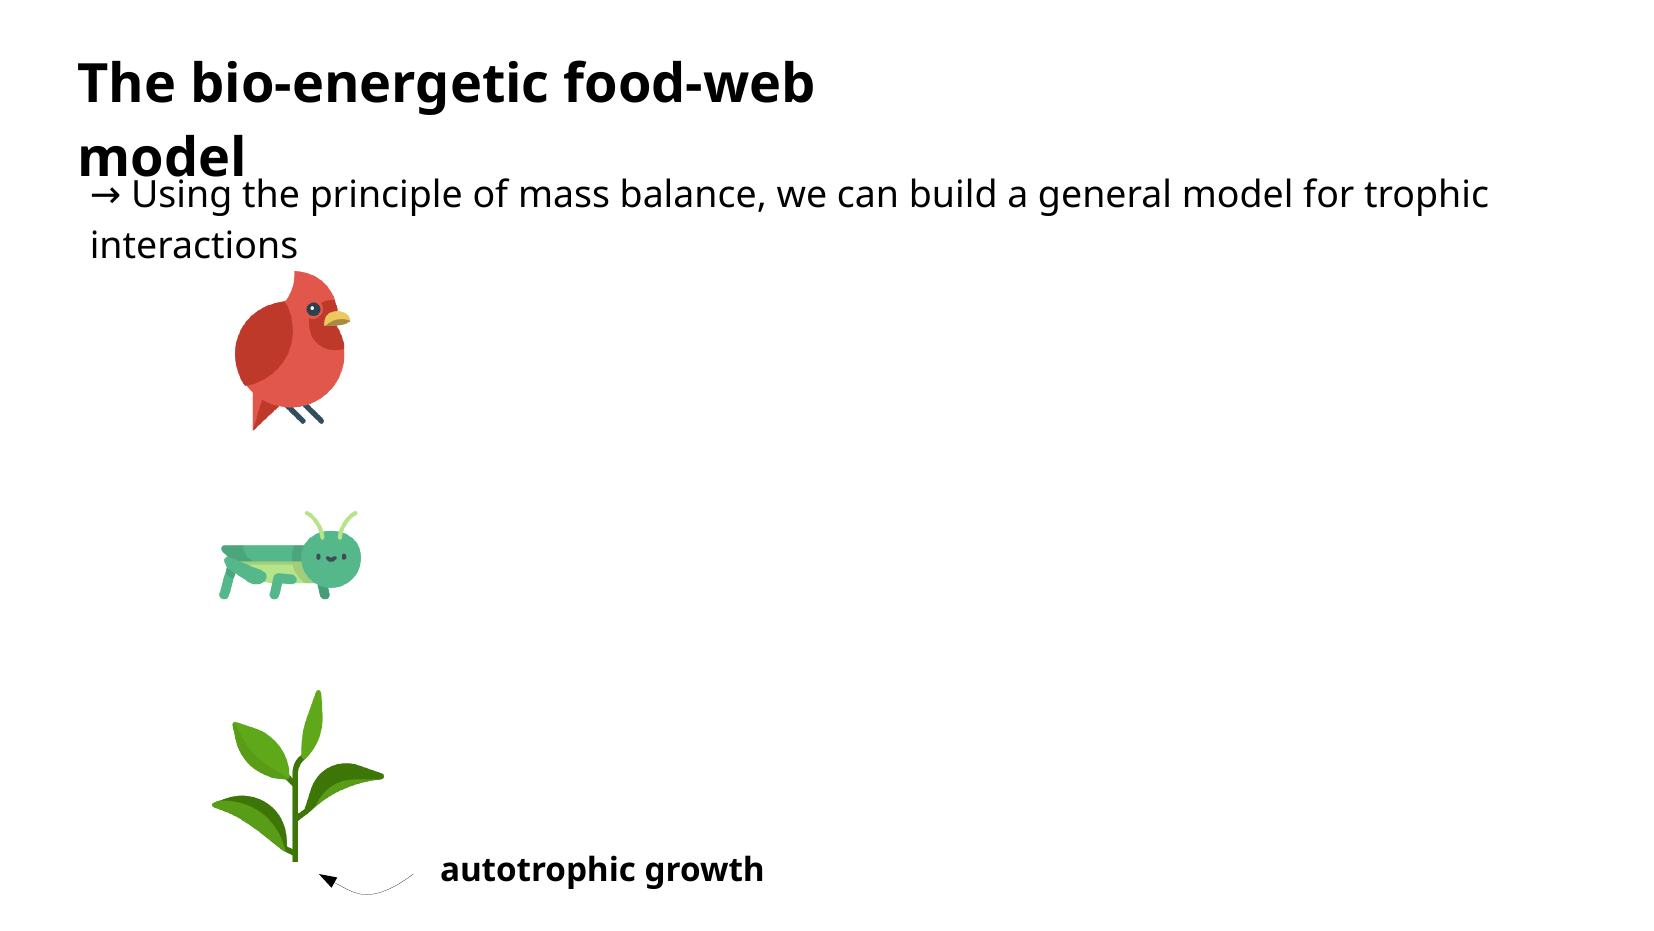

The bio-energetic food-web model
→ Using the principle of mass balance, we can build a general model for trophic interactions
autotrophic growth